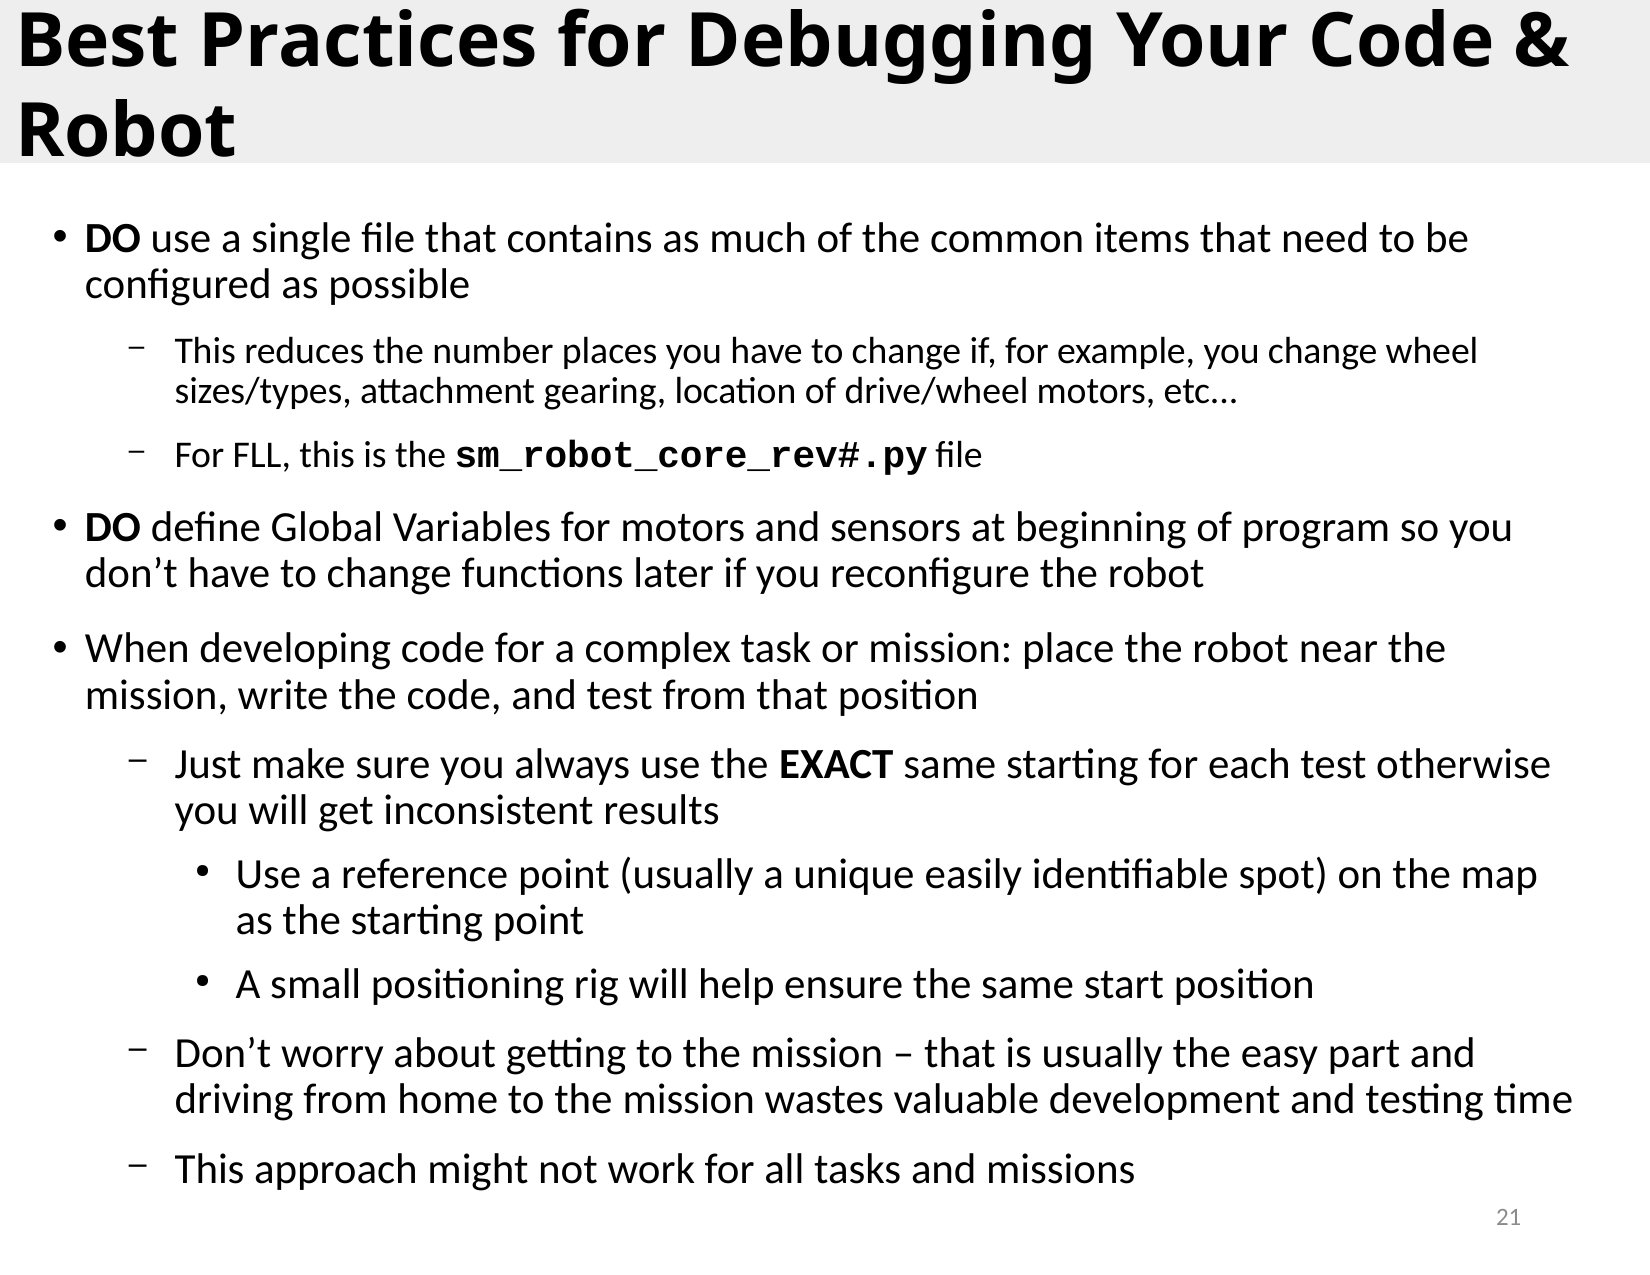

# Best Practices for Debugging Your Code & Robot
DO use a single file that contains as much of the common items that need to be configured as possible
This reduces the number places you have to change if, for example, you change wheel sizes/types, attachment gearing, location of drive/wheel motors, etc...
For FLL, this is the sm_robot_core_rev#.py file
DO define Global Variables for motors and sensors at beginning of program so you don’t have to change functions later if you reconfigure the robot
When developing code for a complex task or mission: place the robot near the mission, write the code, and test from that position
Just make sure you always use the EXACT same starting for each test otherwise you will get inconsistent results
Use a reference point (usually a unique easily identifiable spot) on the map as the starting point
A small positioning rig will help ensure the same start position
Don’t worry about getting to the mission – that is usually the easy part and driving from home to the mission wastes valuable development and testing time
This approach might not work for all tasks and missions
21